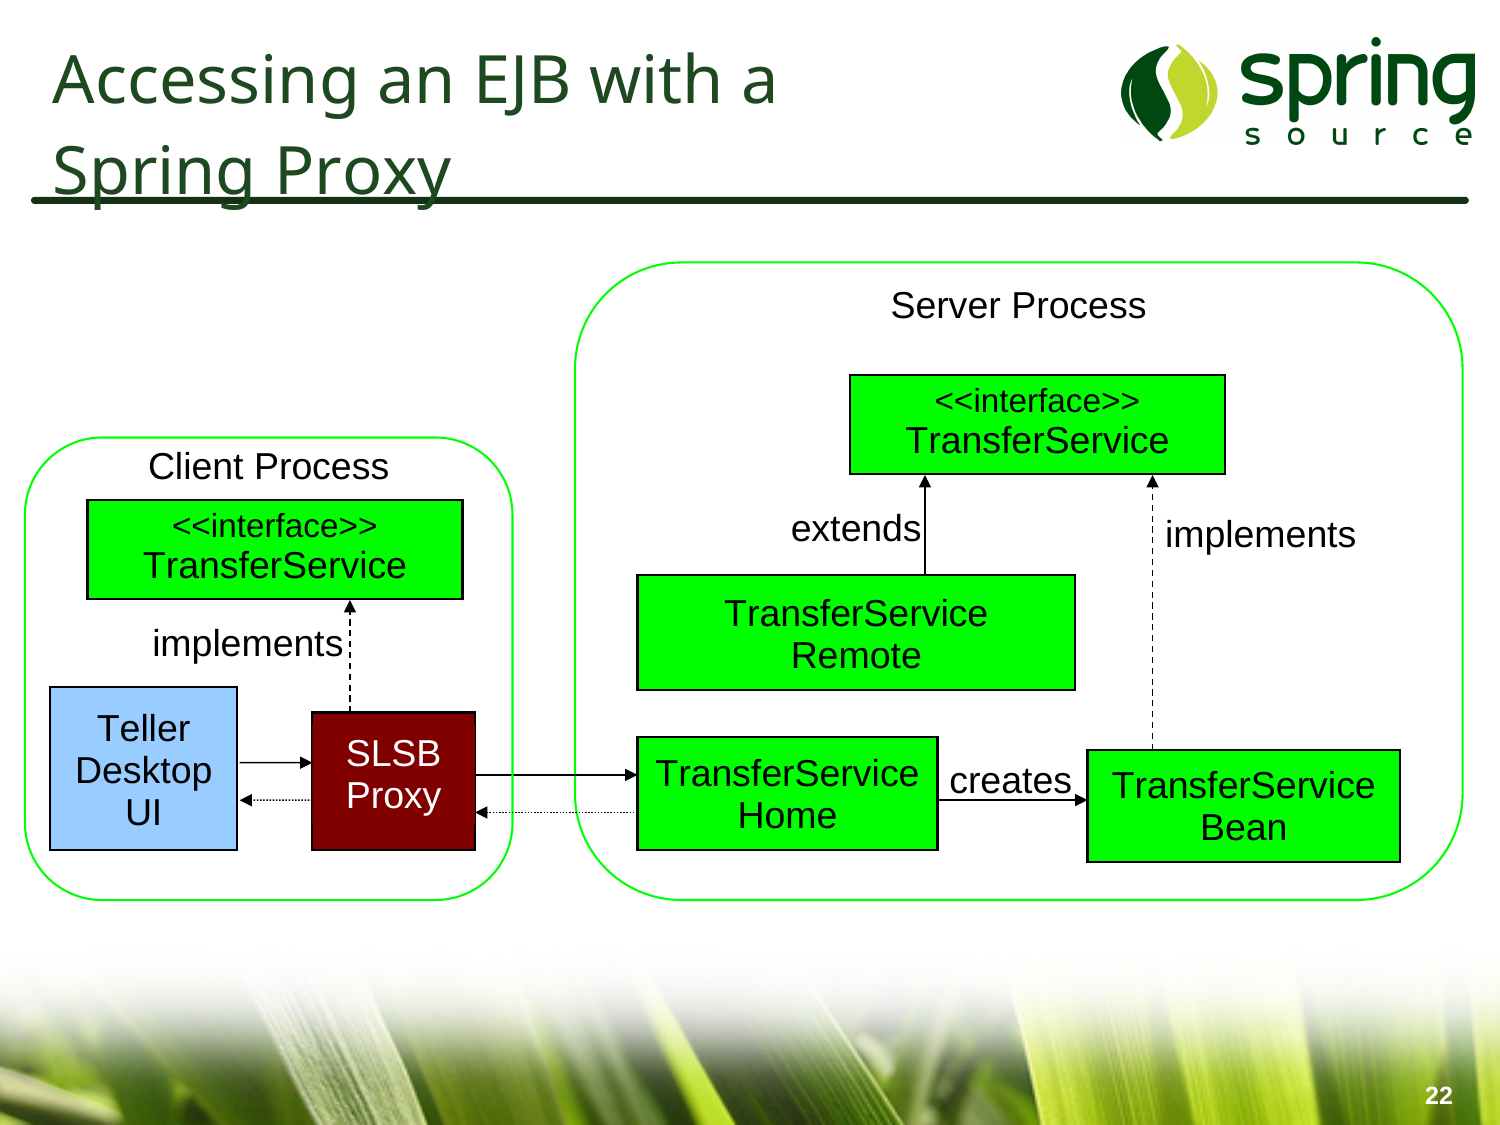

# Accessing an EJB with a Spring Proxy
Server Process
<<interface>>
TransferService
implements
extends
TransferService
Remote
TransferService
Home
TransferService
Bean
creates
Client Process
<<interface>>
TransferService
implements
Teller
Desktop
UI
SLSB
Proxy